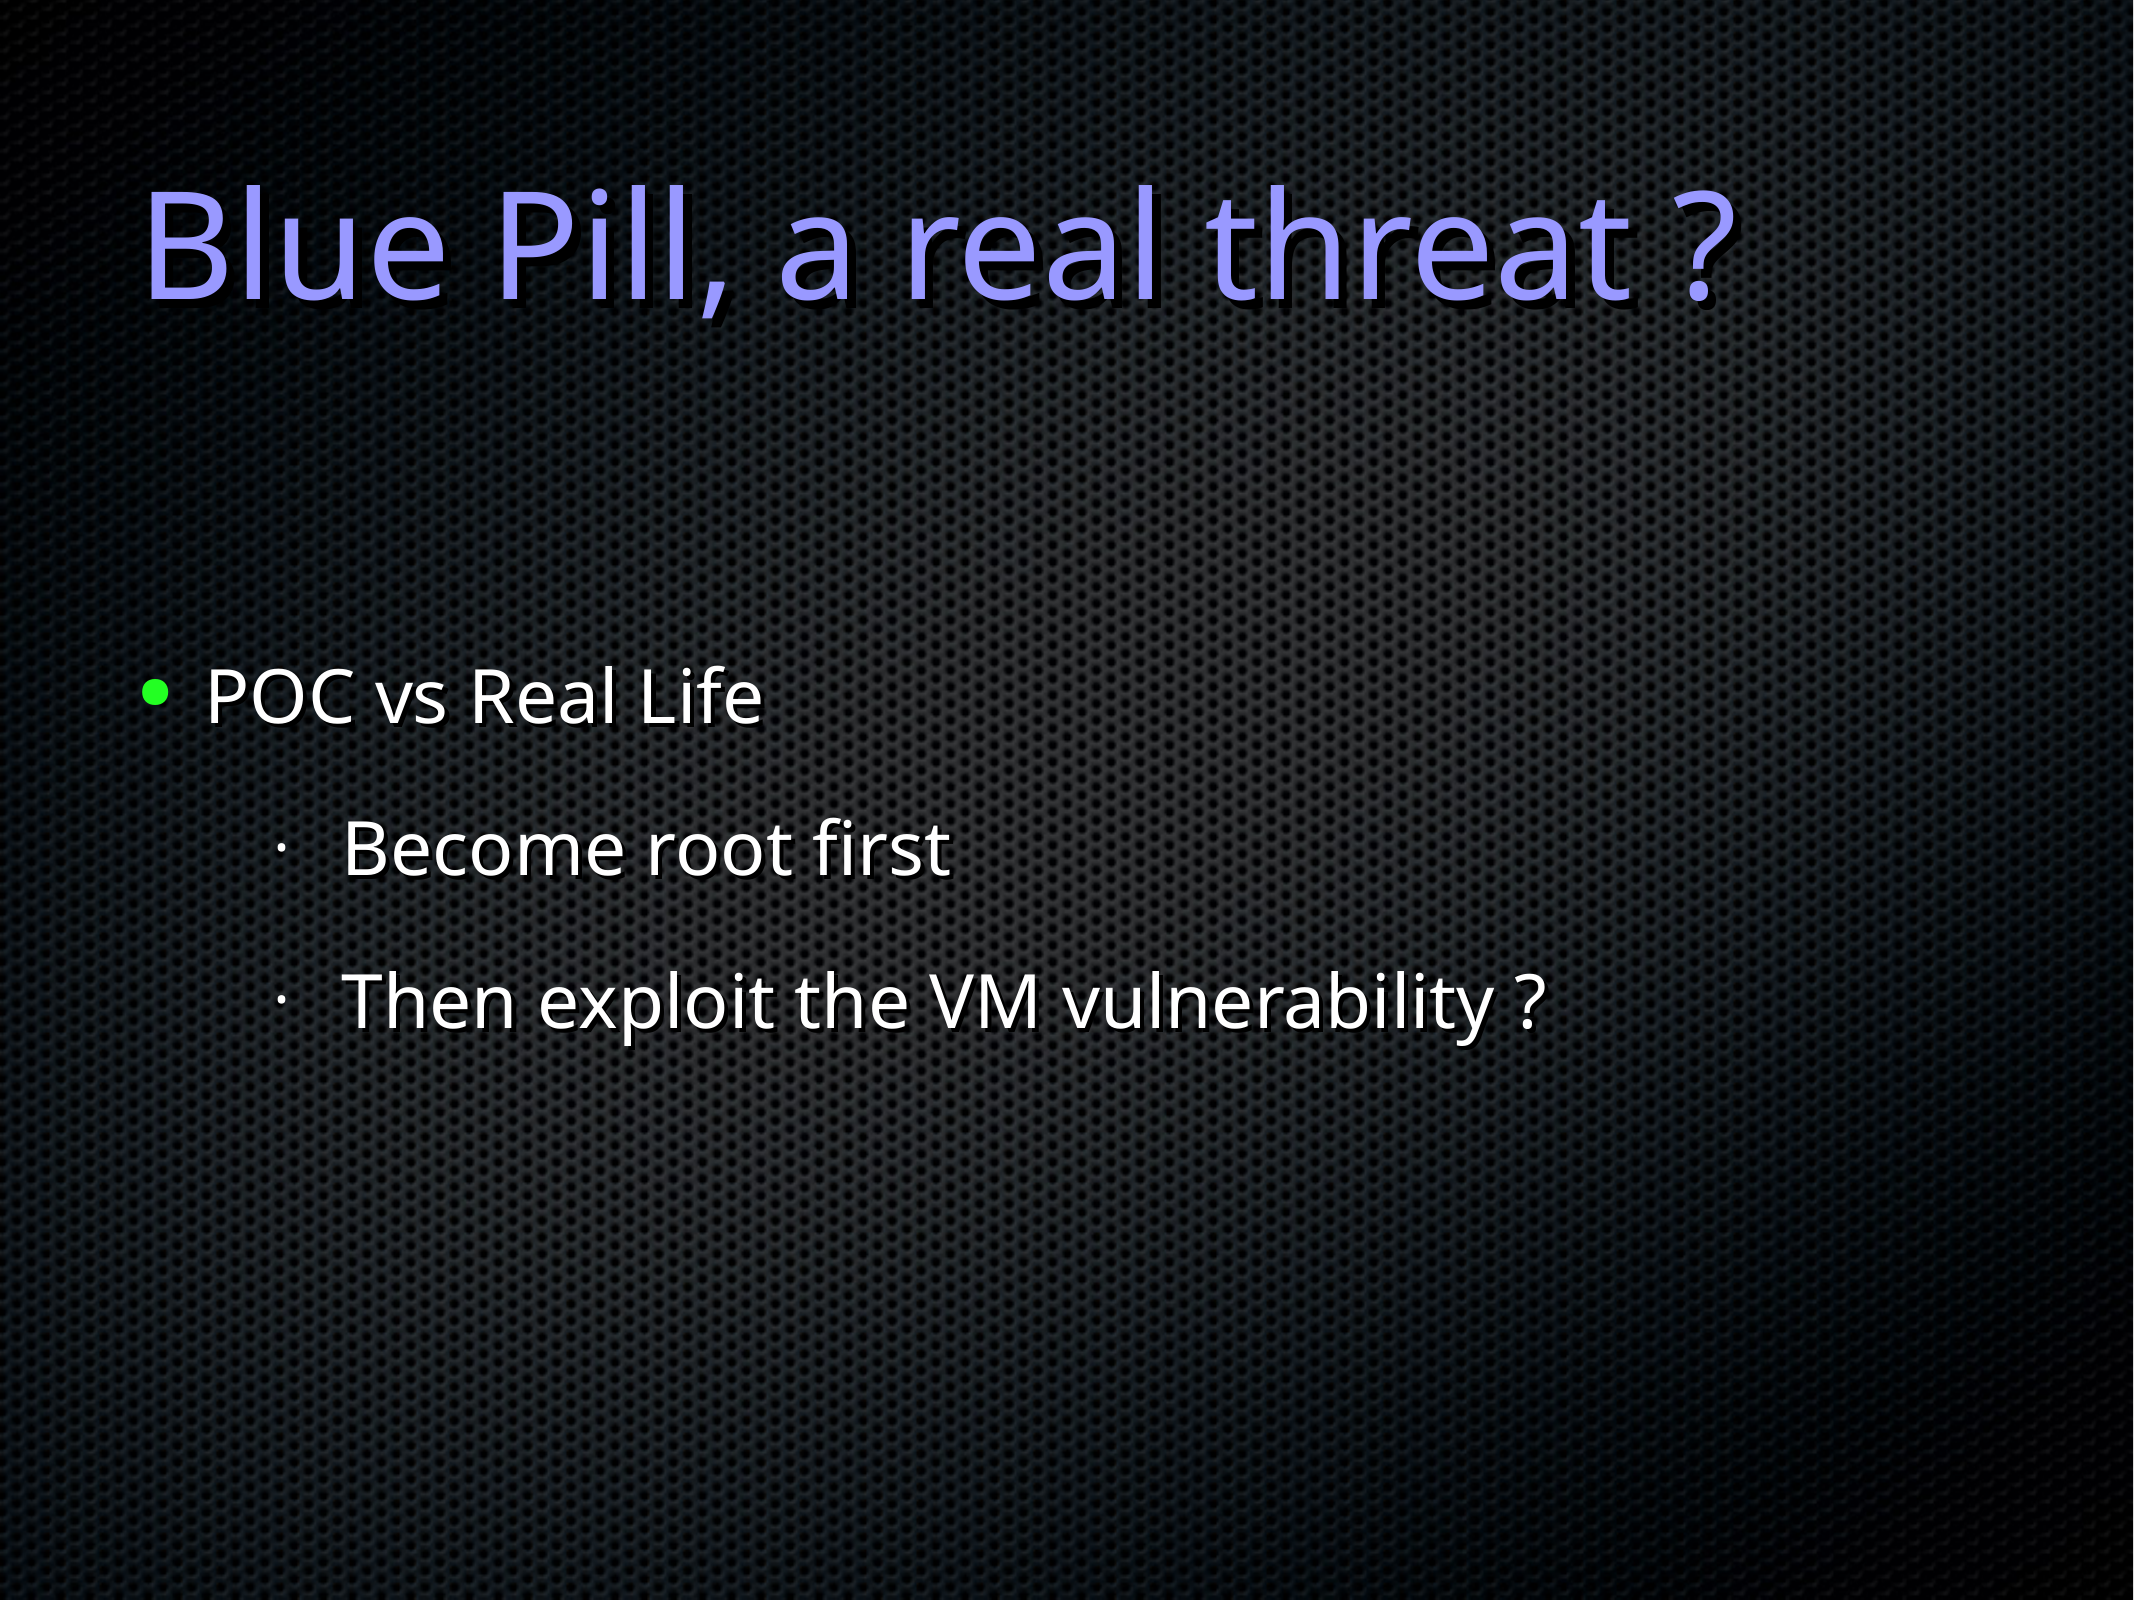

# Blue Pill, a real threat ?
POC vs Real Life
Become root first
Then exploit the VM vulnerability ?